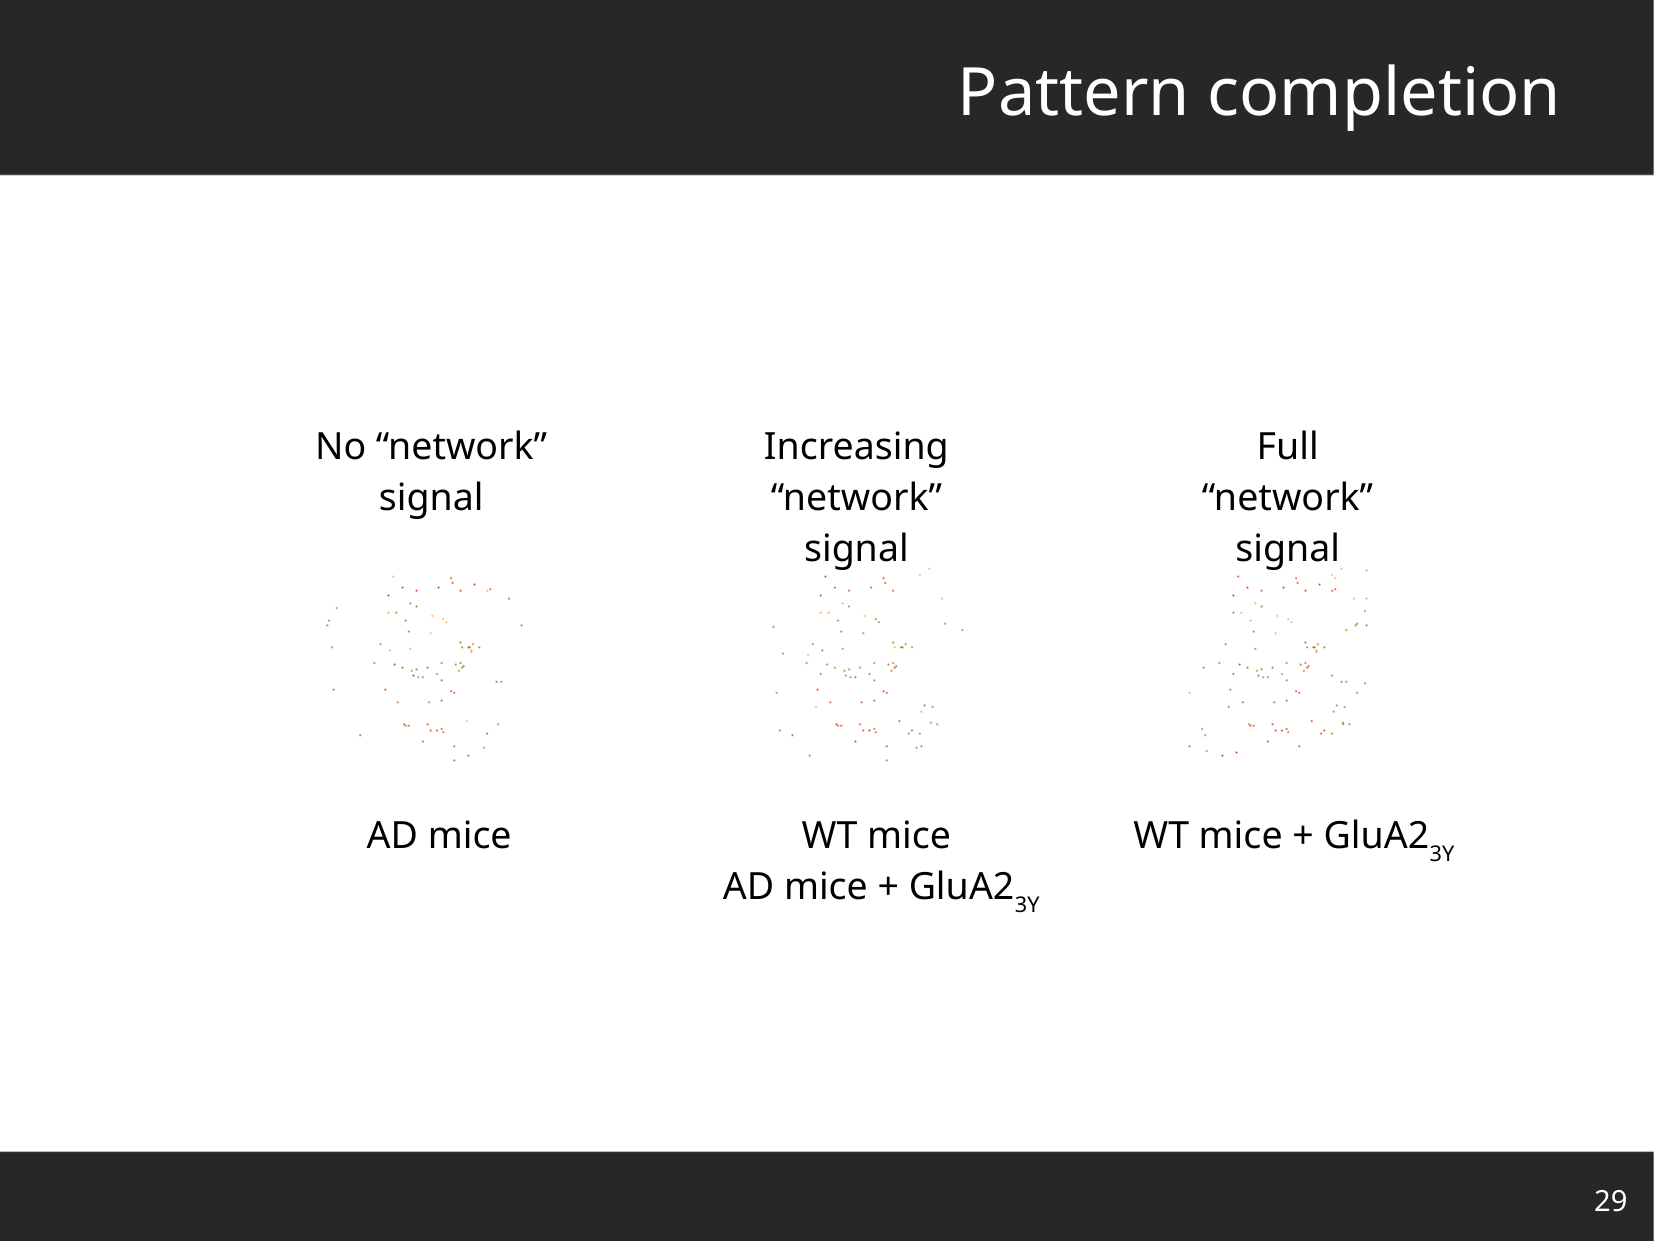

Pattern completion
No “network” signal
Increasing “network” signal
Full “network” signal
AD mice
WT mice
AD mice + GluA23Y
WT mice + GluA23Y
29